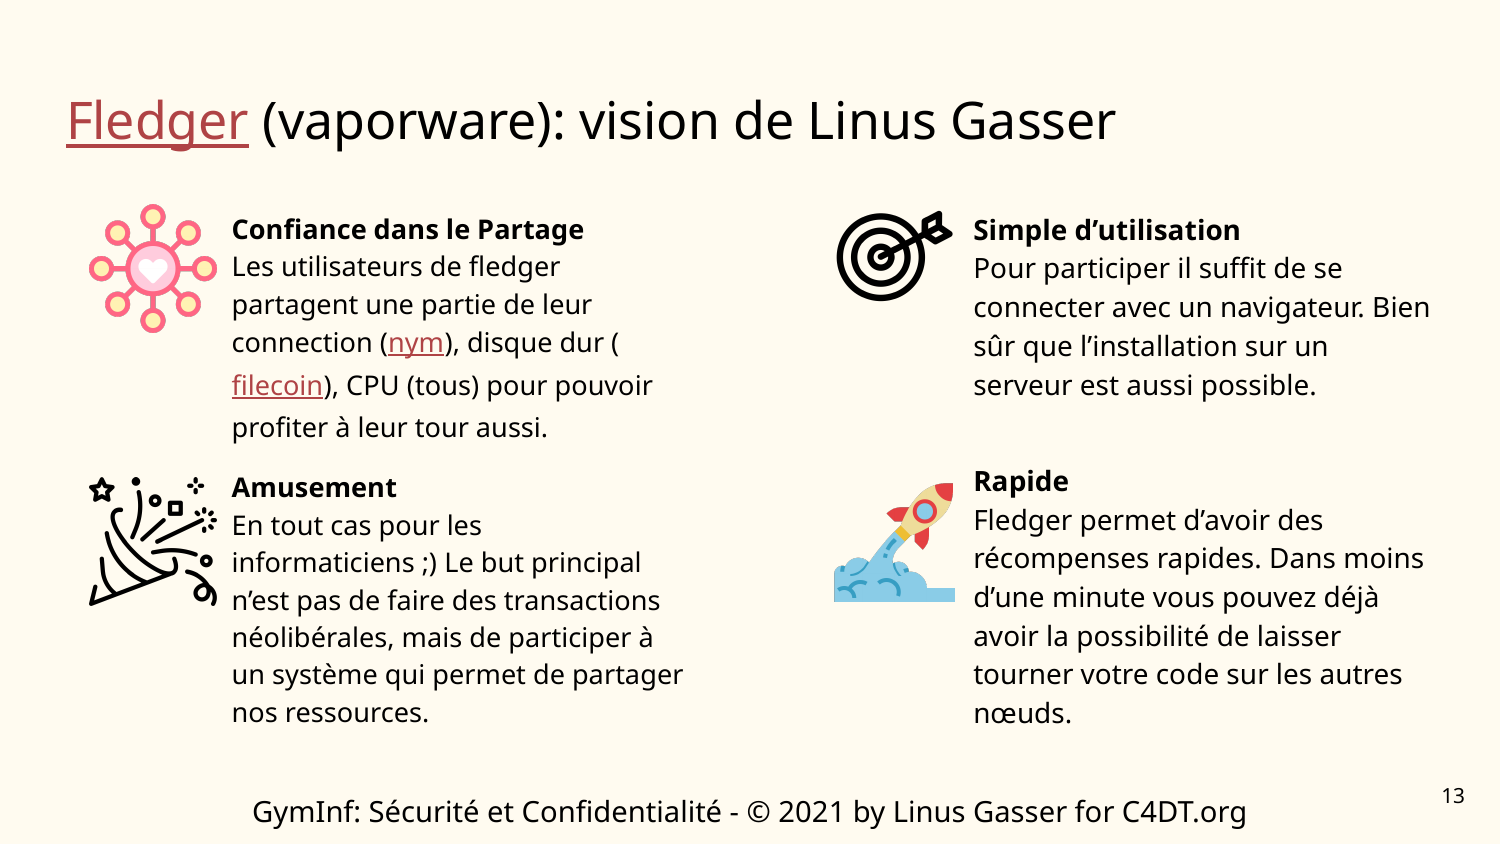

Fledger (vaporware): vision de Linus Gasser
# Confiance dans le Partage Les utilisateurs de fledger partagent une partie de leur connection (nym), disque dur (filecoin), CPU (tous) pour pouvoir profiter à leur tour aussi.
Amusement
En tout cas pour les informaticiens ;) Le but principal n’est pas de faire des transactions néolibérales, mais de participer à un système qui permet de partager nos ressources.
Simple d’utilisation
Pour participer il suffit de se connecter avec un navigateur. Bien sûr que l’installation sur un serveur est aussi possible.
Rapide
Fledger permet d’avoir des récompenses rapides. Dans moins d’une minute vous pouvez déjà avoir la possibilité de laisser tourner votre code sur les autres nœuds.